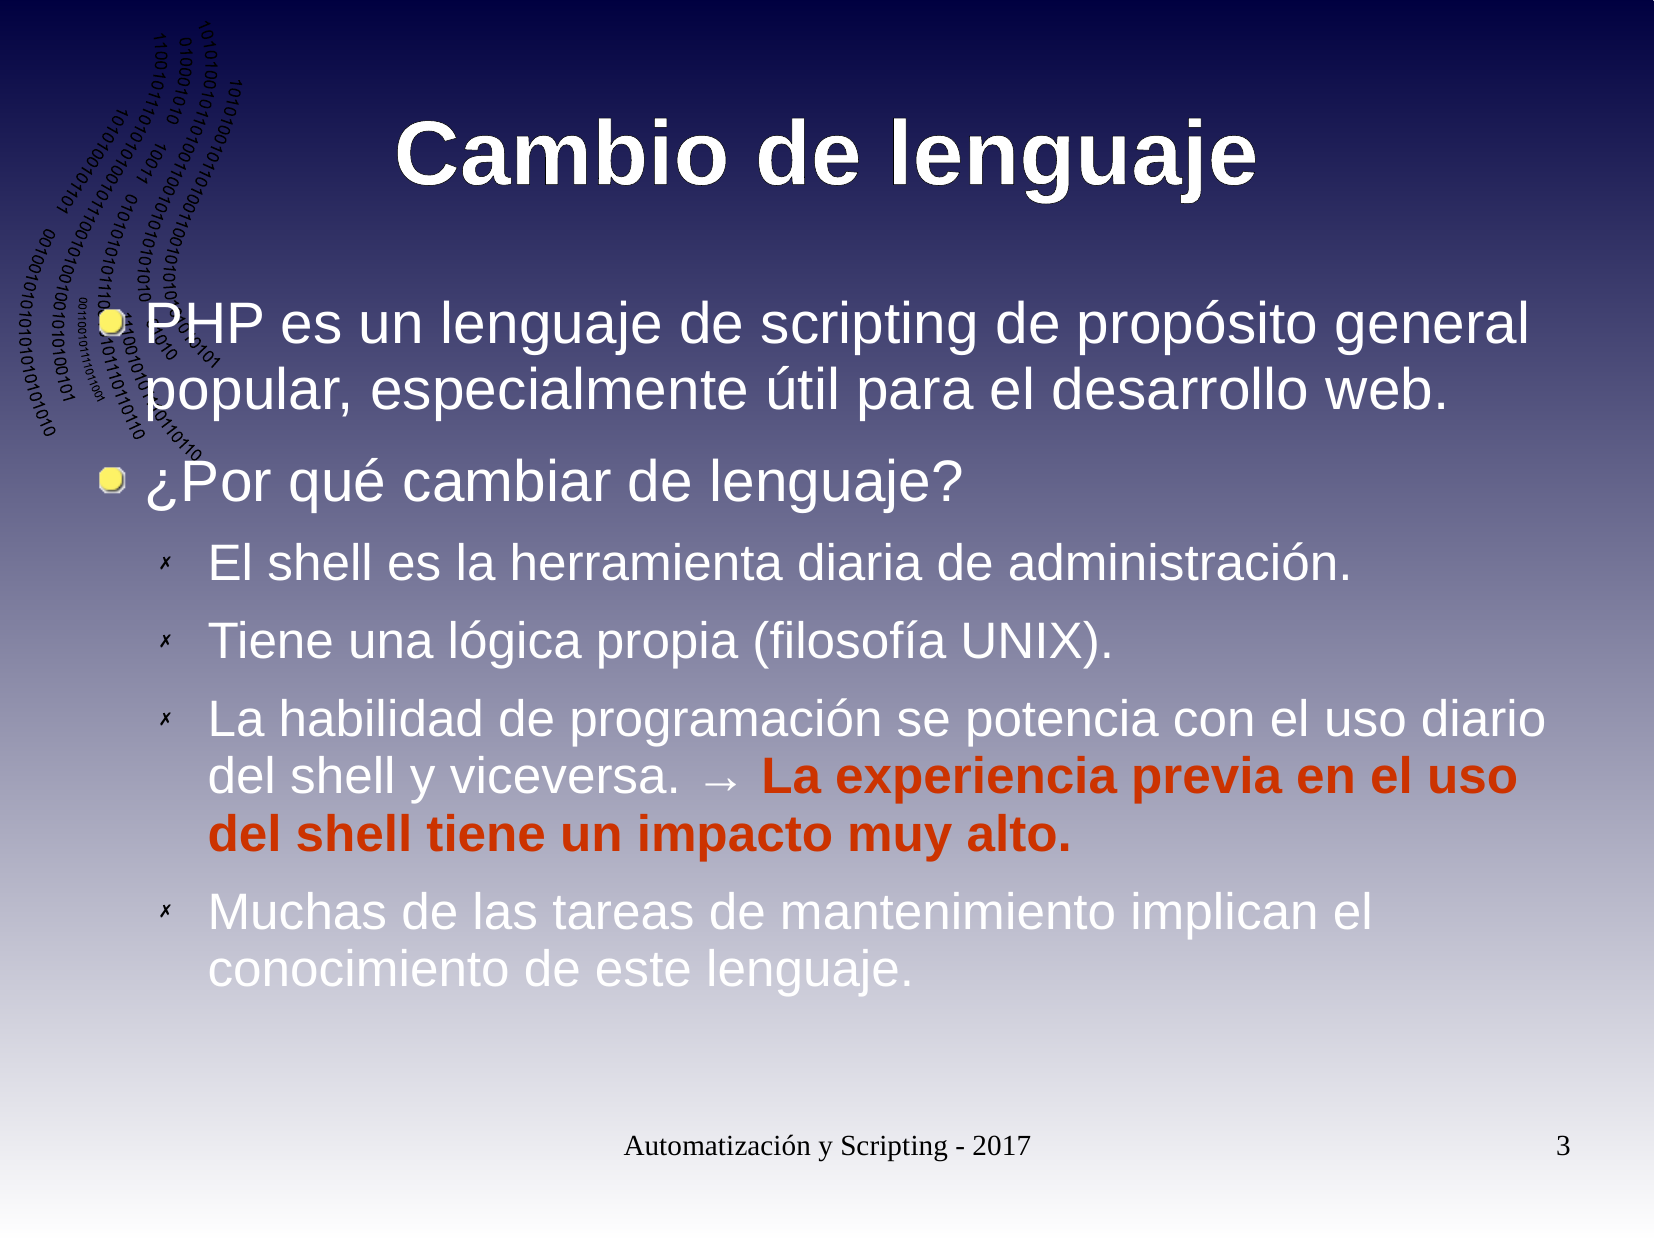

# Cambio de lenguaje
PHP es un lenguaje de scripting de propósito general popular, especialmente útil para el desarrollo web.
¿Por qué cambiar de lenguaje?
El shell es la herramienta diaria de administración.
Tiene una lógica propia (filosofía UNIX).
La habilidad de programación se potencia con el uso diario del shell y viceversa. → La experiencia previa en el uso del shell tiene un impacto muy alto.
Muchas de las tareas de mantenimiento implican el conocimiento de este lenguaje.
Automatización y Scripting - 2017
3